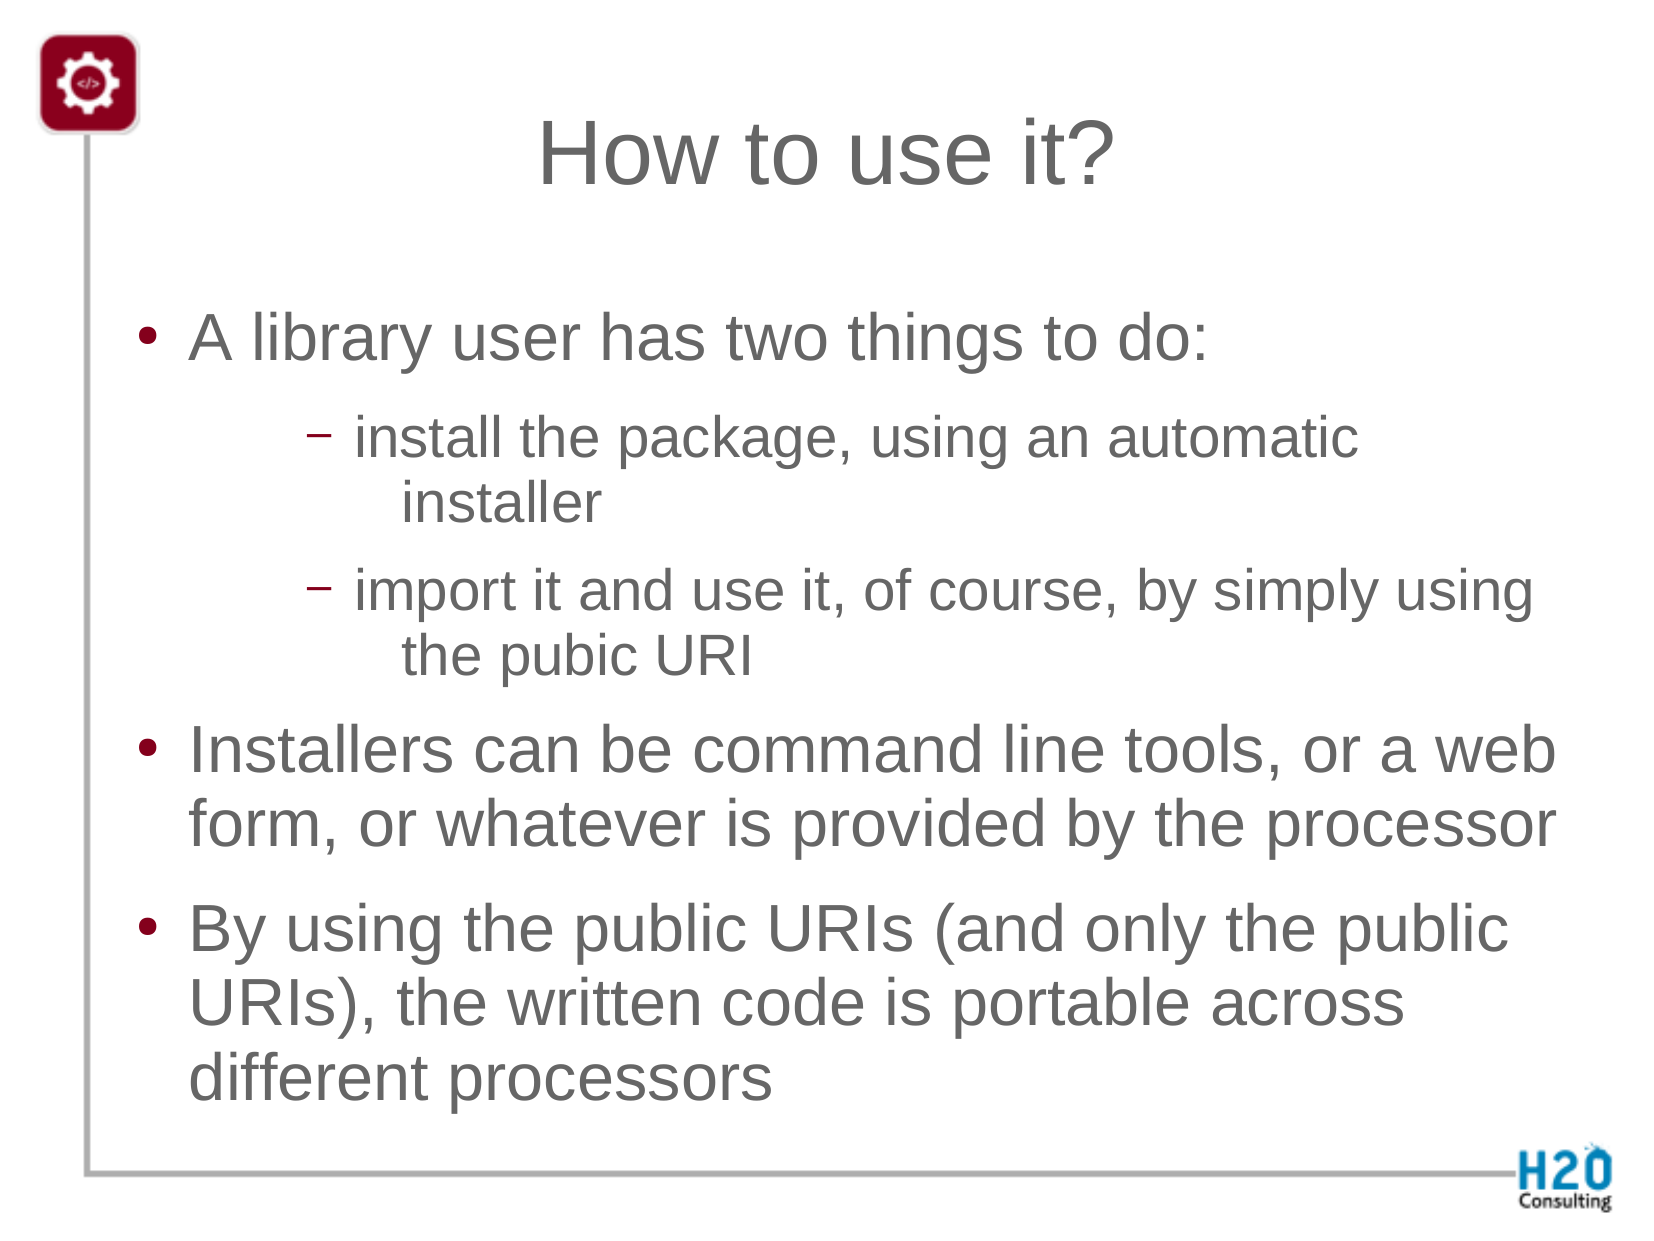

# How to use it?
A library user has two things to do:
install the package, using an automatic installer
import it and use it, of course, by simply using the pubic URI
Installers can be command line tools, or a web form, or whatever is provided by the processor
By using the public URIs (and only the public URIs), the written code is portable across different processors